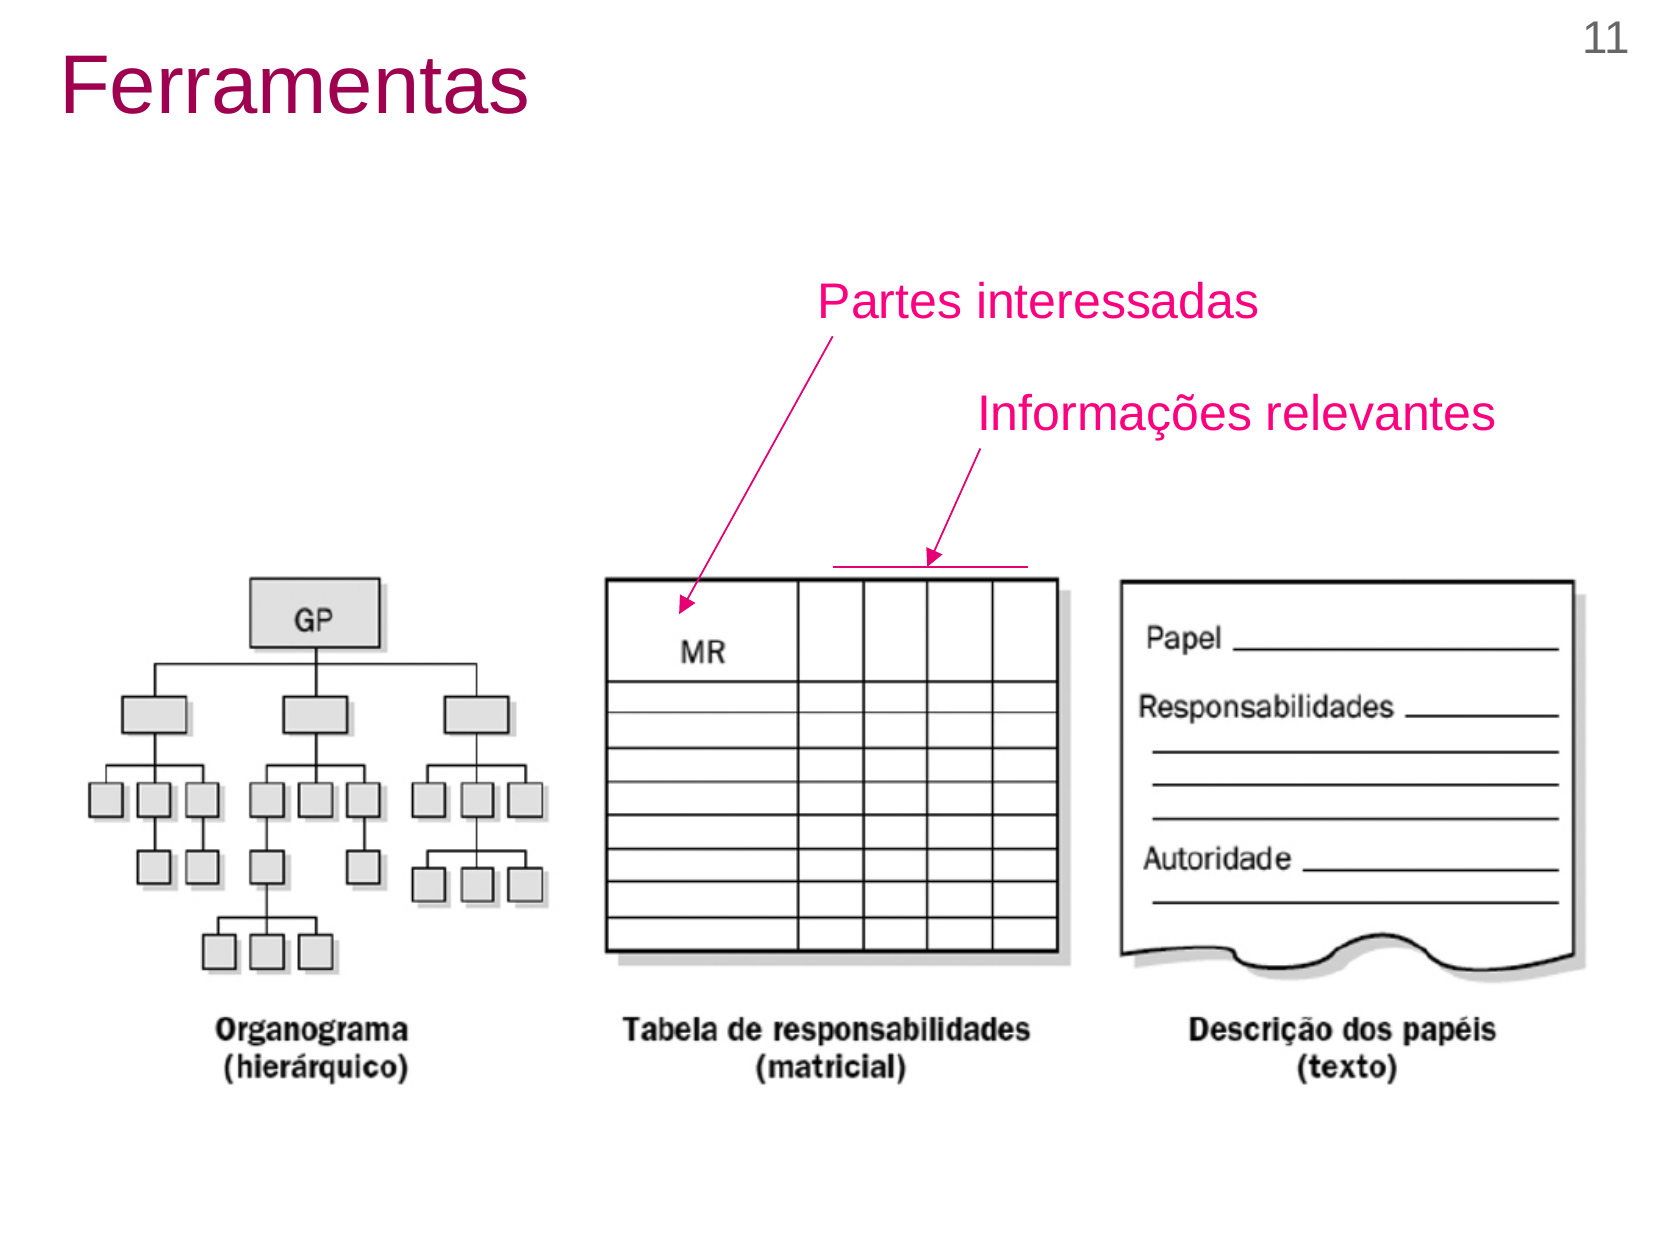

11
# Ferramentas
Partes interessadas
Informações relevantes